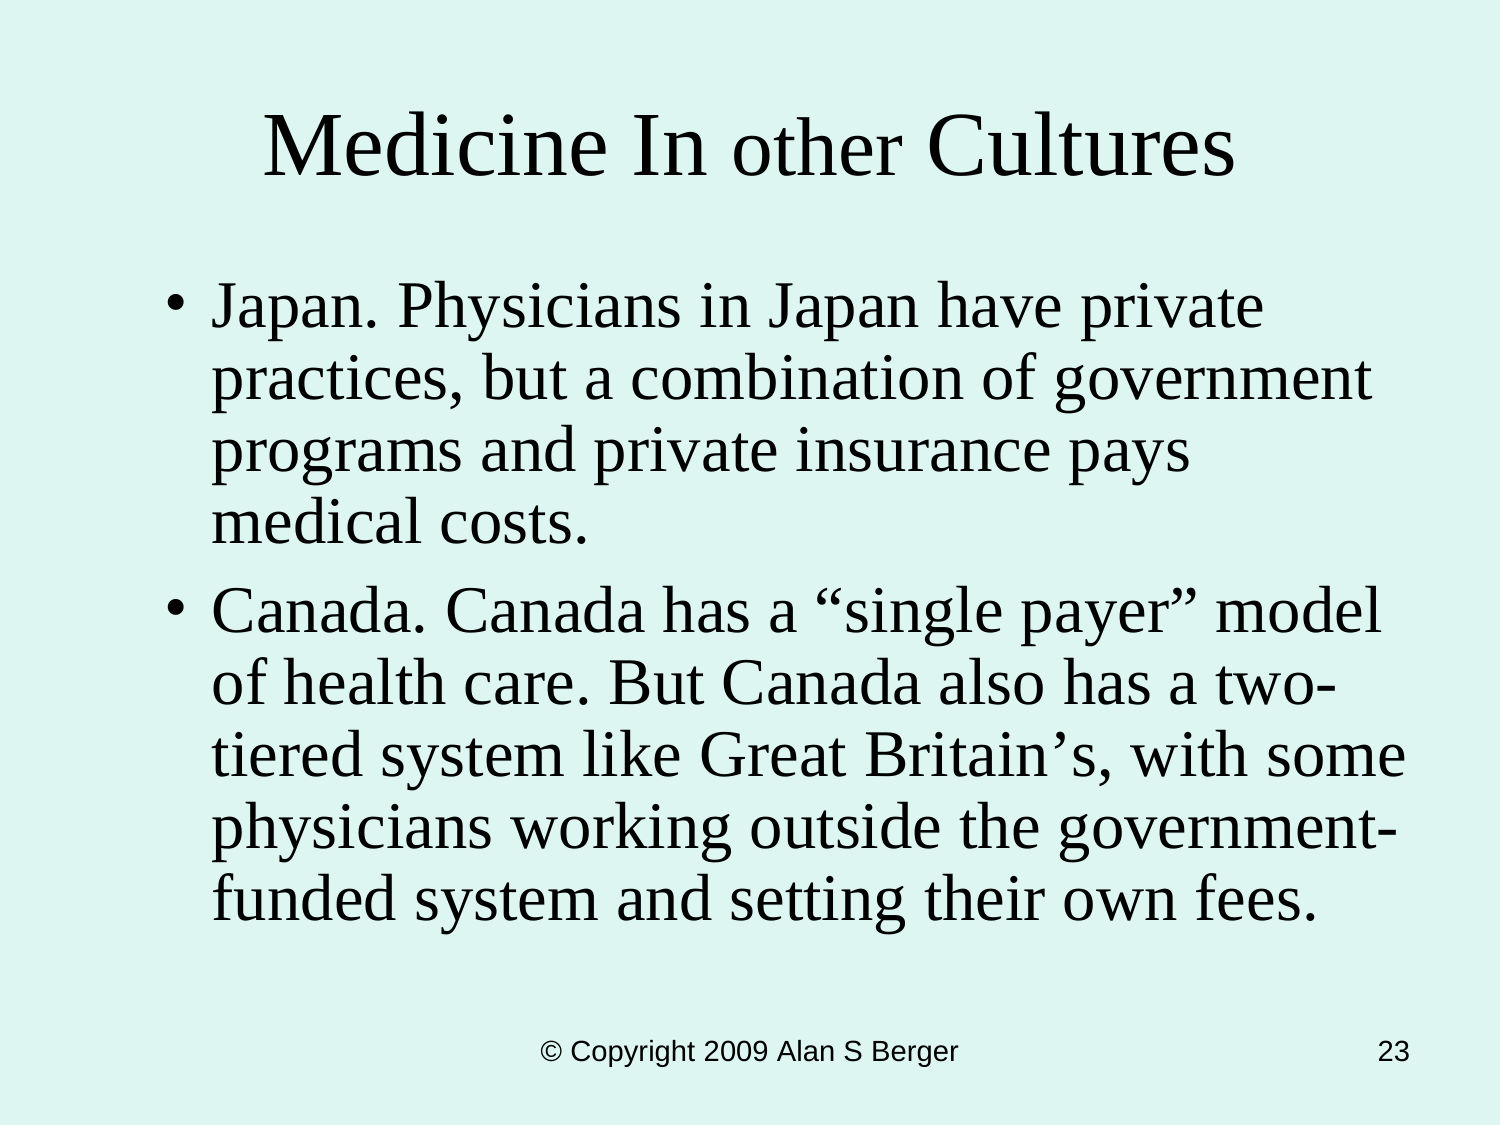

# Medicine In other Cultures
Japan. Physicians in Japan have private practices, but a combination of government programs and private insurance pays medical costs.
Canada. Canada has a “single payer” model of health care. But Canada also has a two-tiered system like Great Britain’s, with some physicians working outside the government-funded system and setting their own fees.
© Copyright 2009 Alan S Berger
23